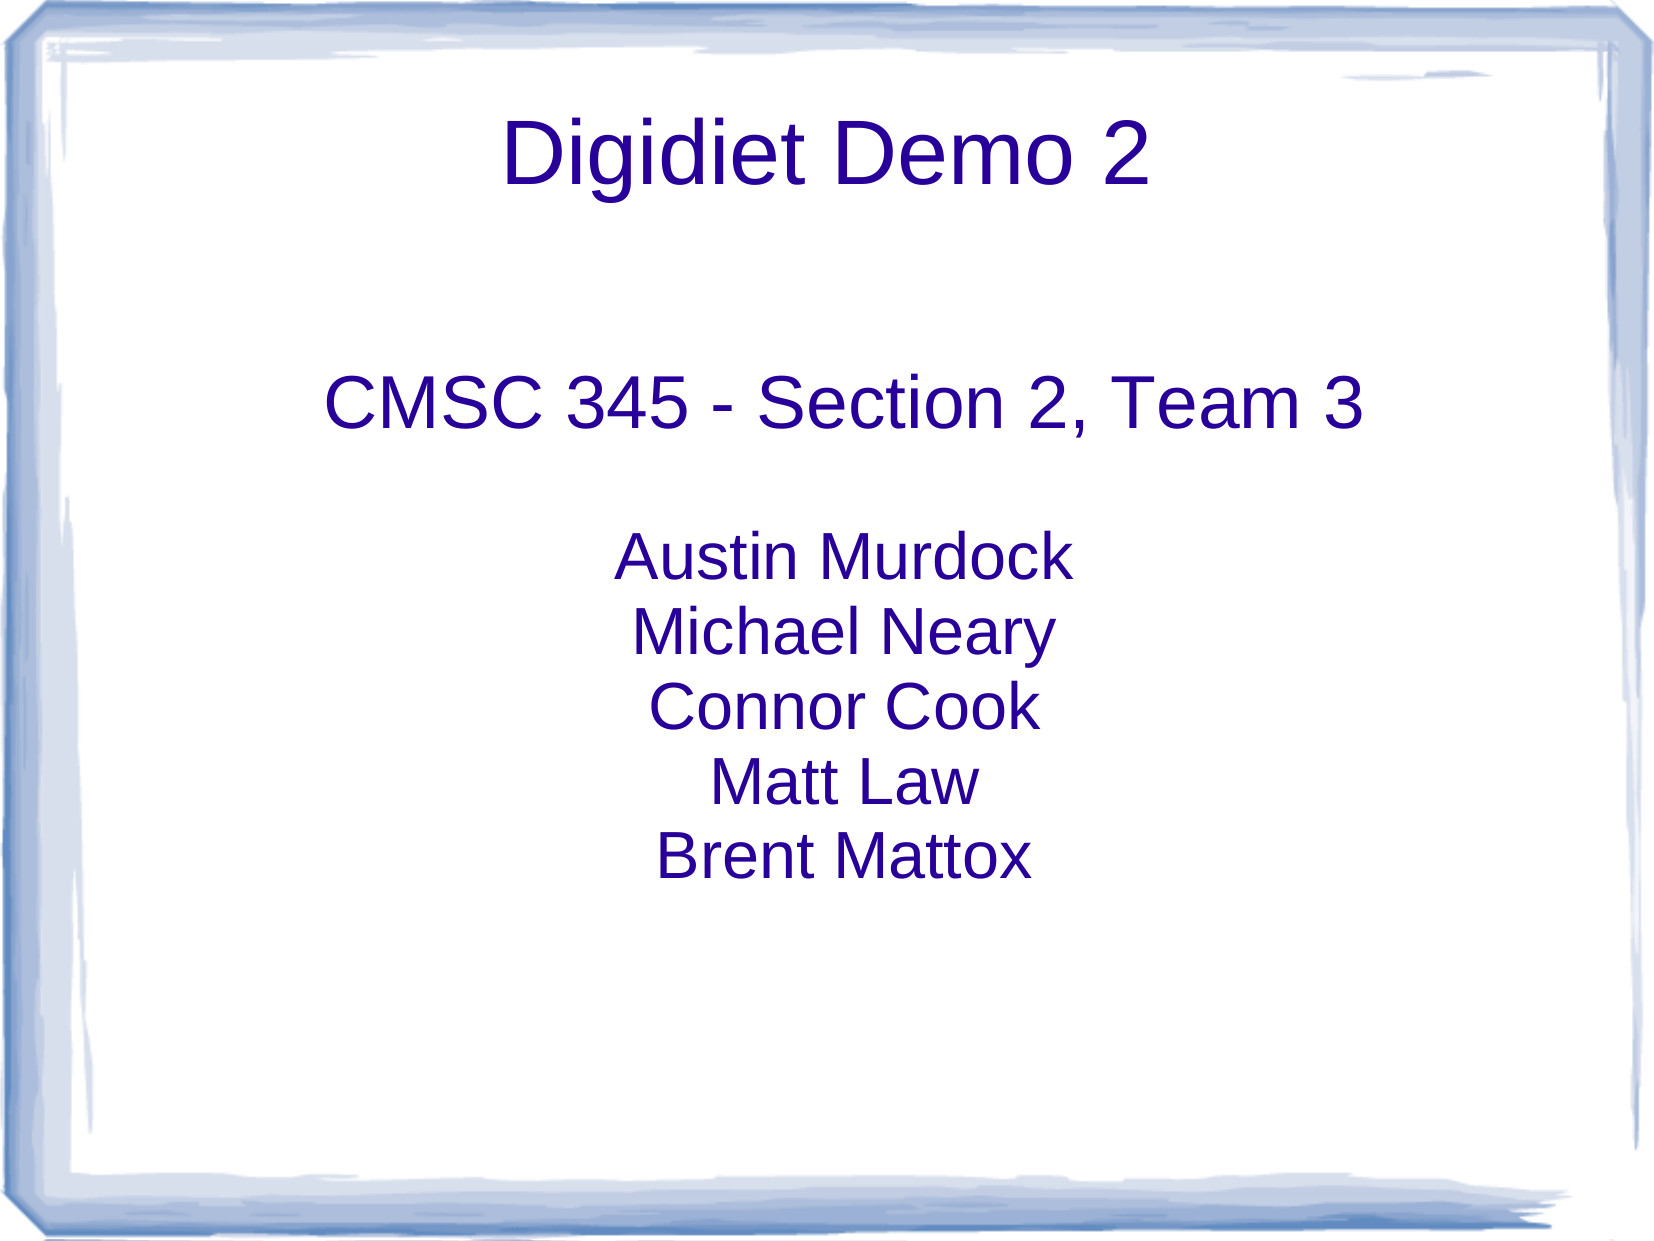

# Digidiet Demo 2
CMSC 345 - Section 2, Team 3
Austin Murdock
Michael Neary
Connor Cook
Matt Law
Brent Mattox